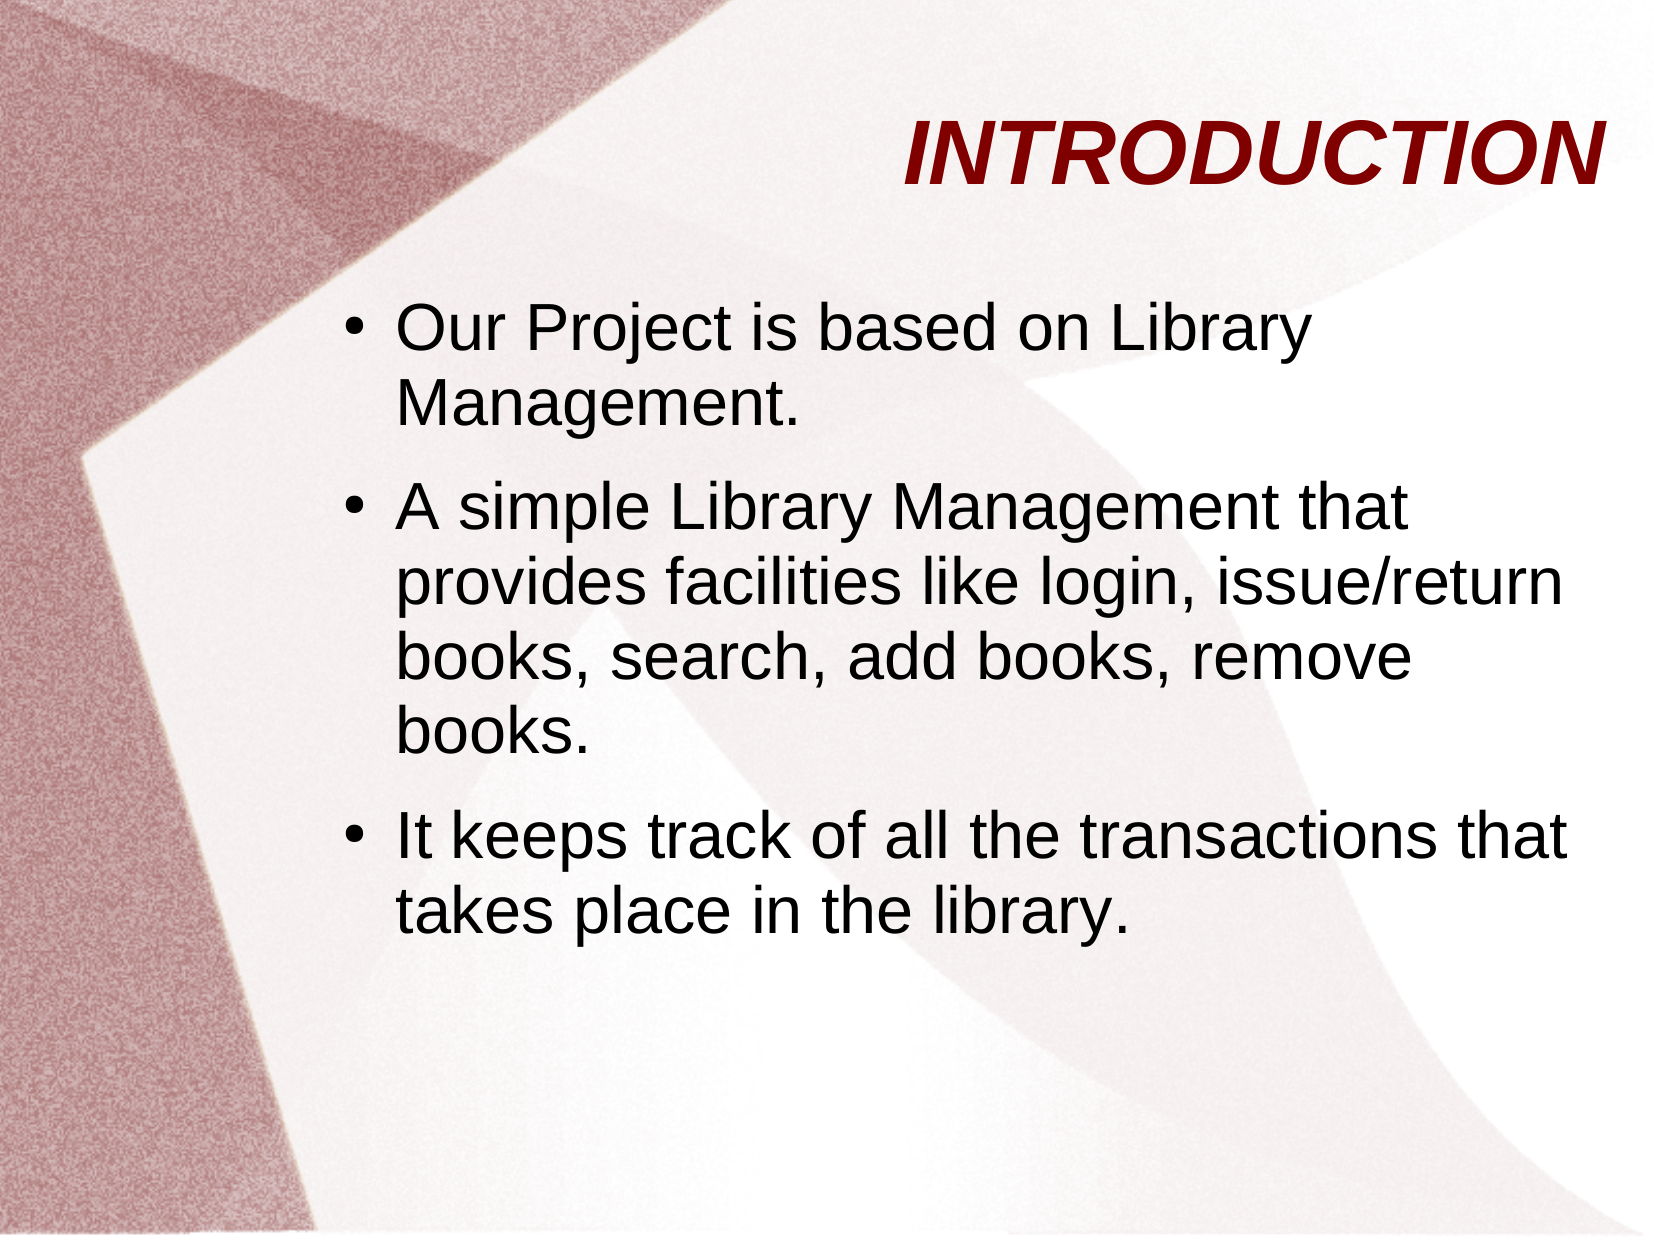

# INTRODUCTION
Our Project is based on Library Management.
A simple Library Management that provides facilities like login, issue/return books, search, add books, remove books.
It keeps track of all the transactions that takes place in the library.